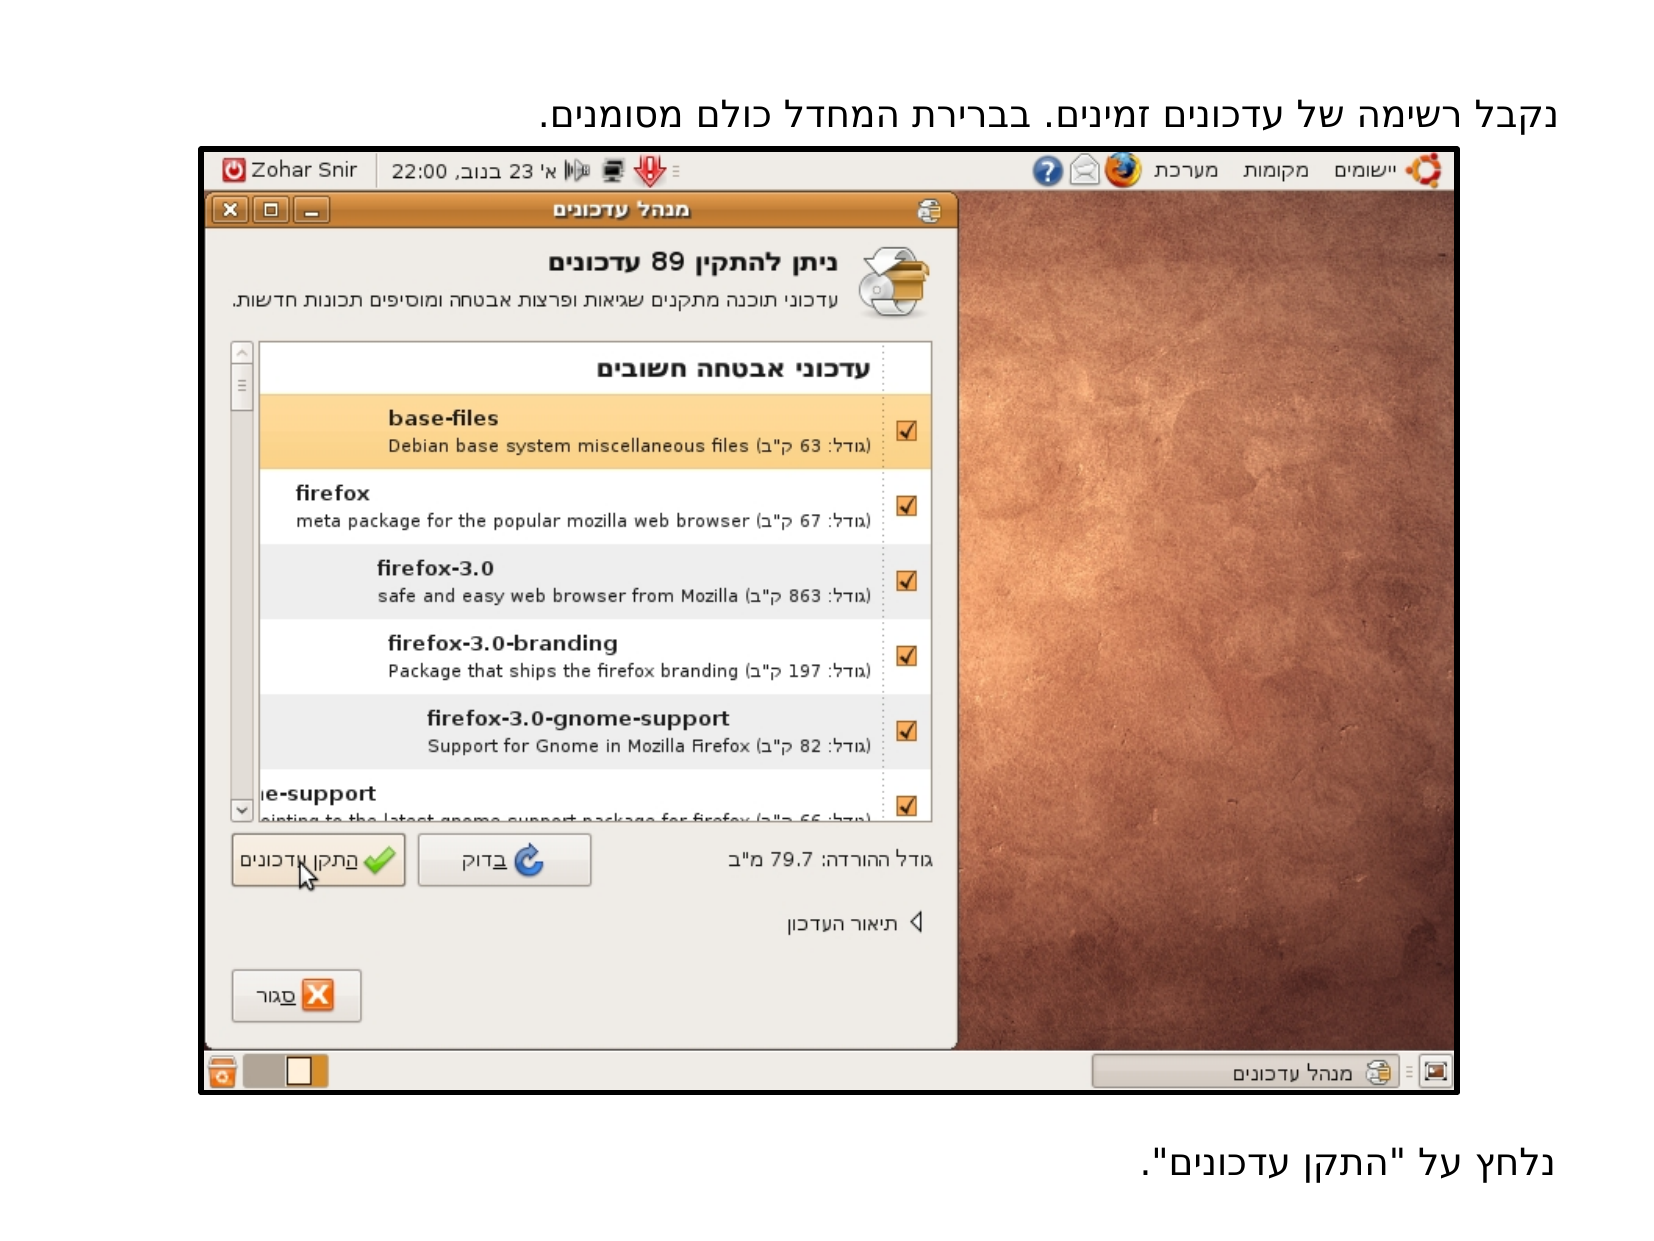

נקבל רשימה של עדכונים זמינים. בברירת המחדל כולם מסומנים.
נלחץ על "התקן עדכונים".